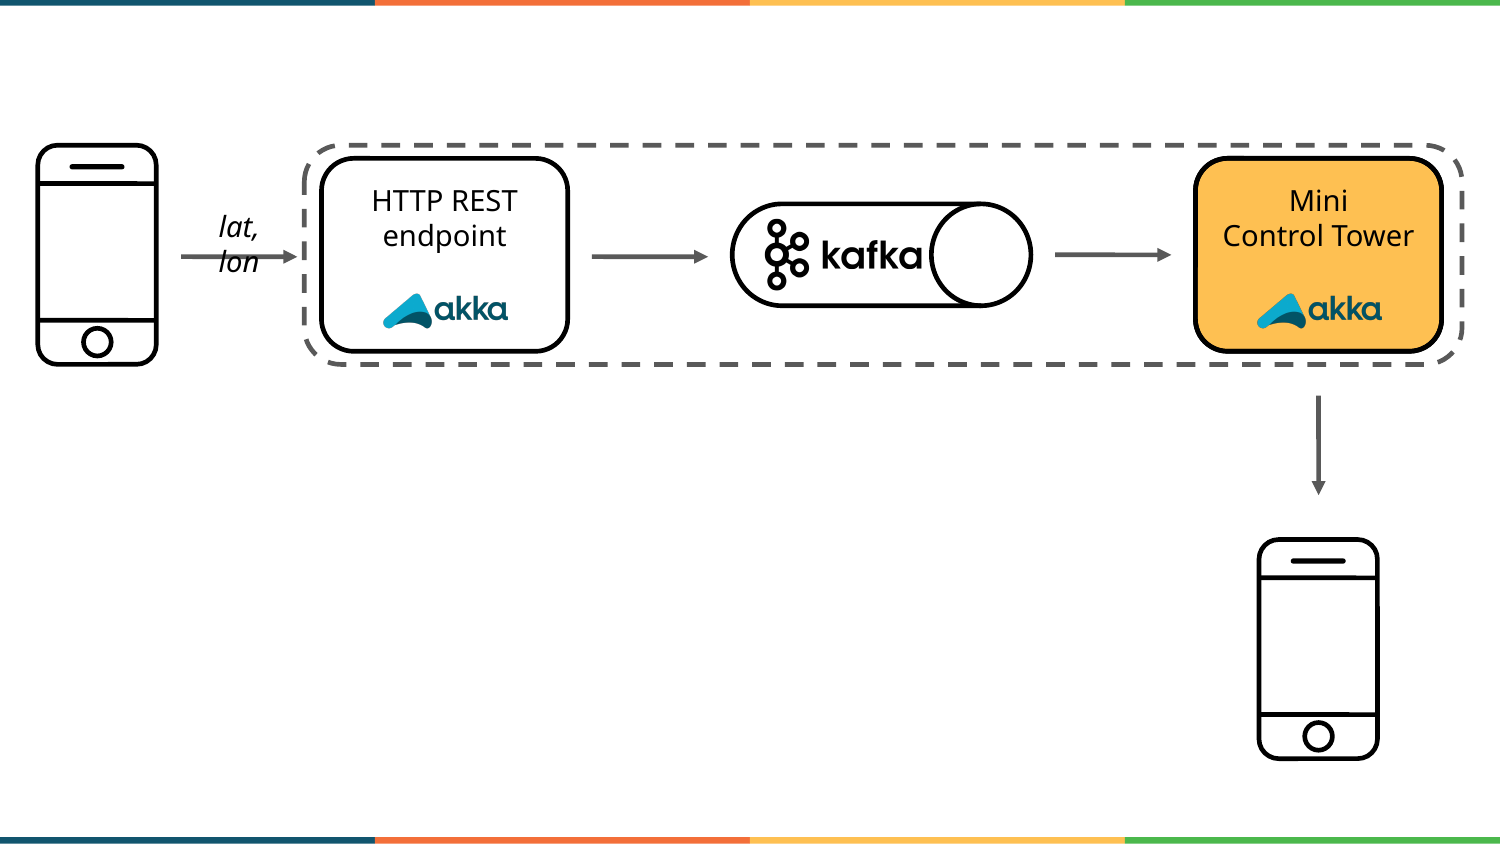

HTTP REST endpoint
Mini
Control Tower
lat, lon